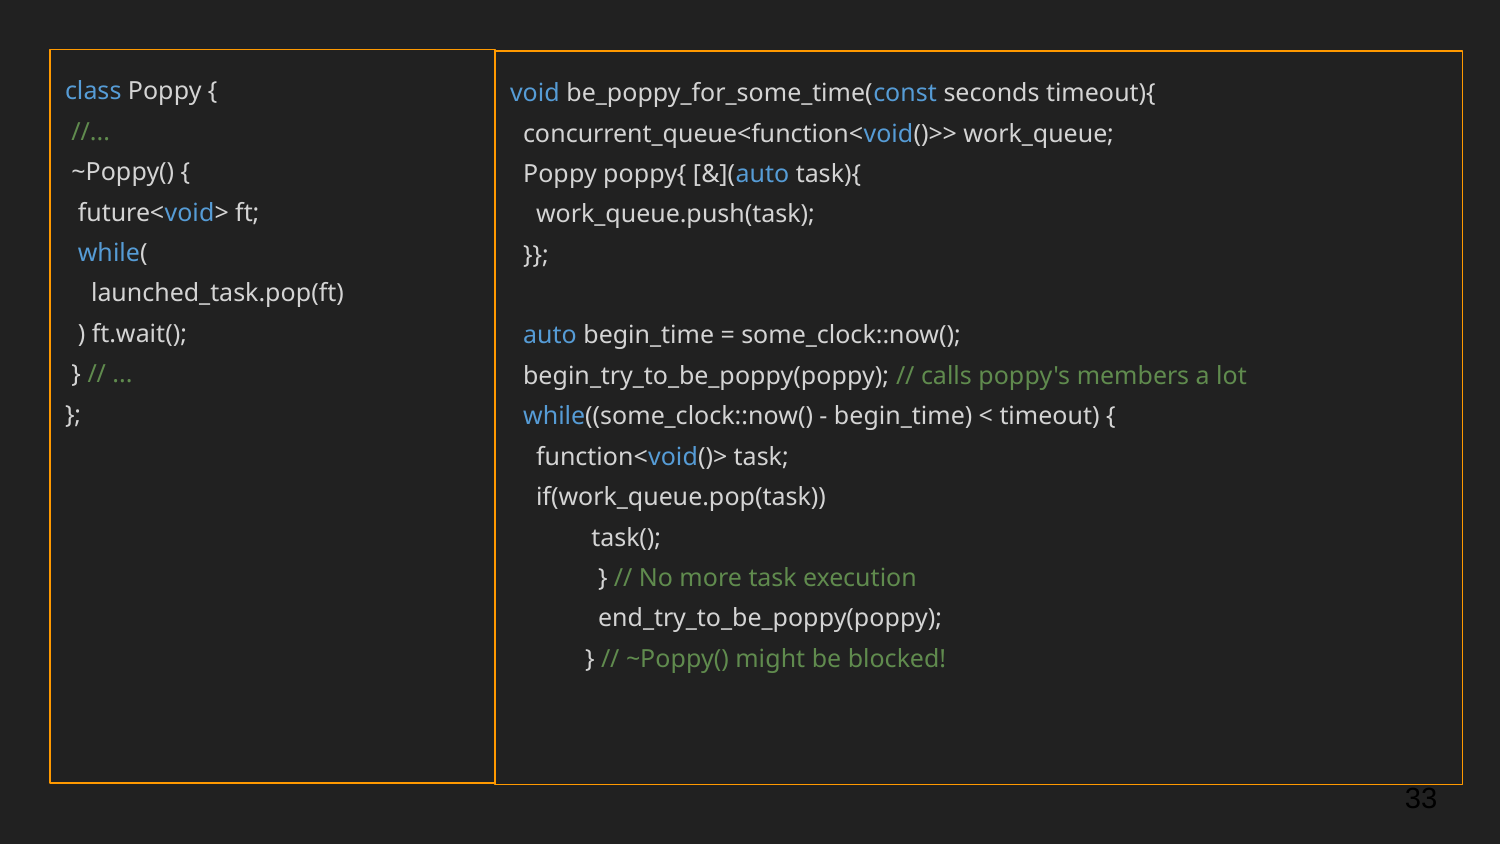

# class Poppy {
 //...
 ~Poppy() {
 future<void> ft;
 while(
 launched_task.pop(ft)
 ) ft.wait();
 } // ...
};
void be_poppy_for_some_time(const seconds timeout){
 concurrent_queue<function<void()>> work_queue;
 Poppy poppy{ [&](auto task){
 work_queue.push(task);
 }};
 auto begin_time = some_clock::now();
 begin_try_to_be_poppy(poppy); // calls poppy's members a lot
 while((some_clock::now() - begin_time) < timeout) {
 function<void()> task;
 if(work_queue.pop(task))
 task();
 } // No more task execution
 end_try_to_be_poppy(poppy);
} // ~Poppy() might be blocked!